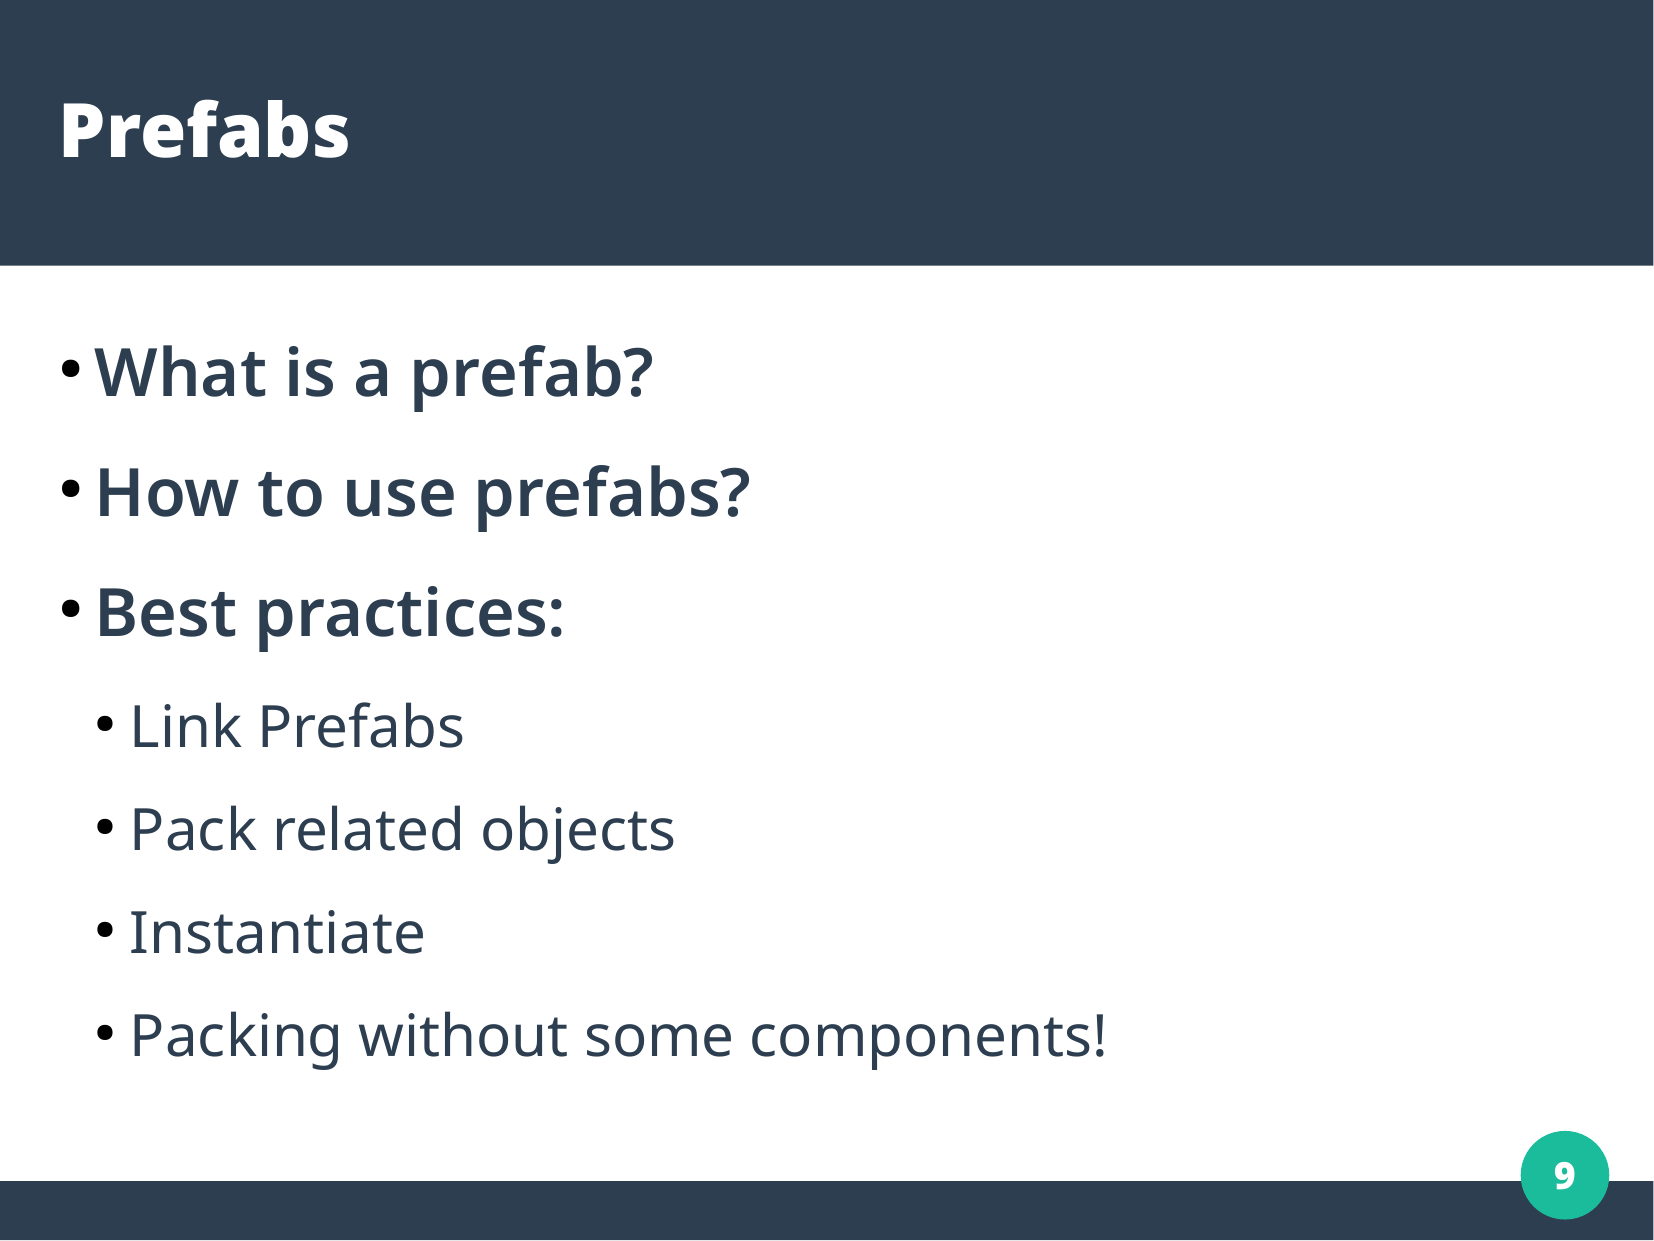

# Prefabs
What is a prefab?
How to use prefabs?
Best practices:
Link Prefabs
Pack related objects
Instantiate
Packing without some components!
9